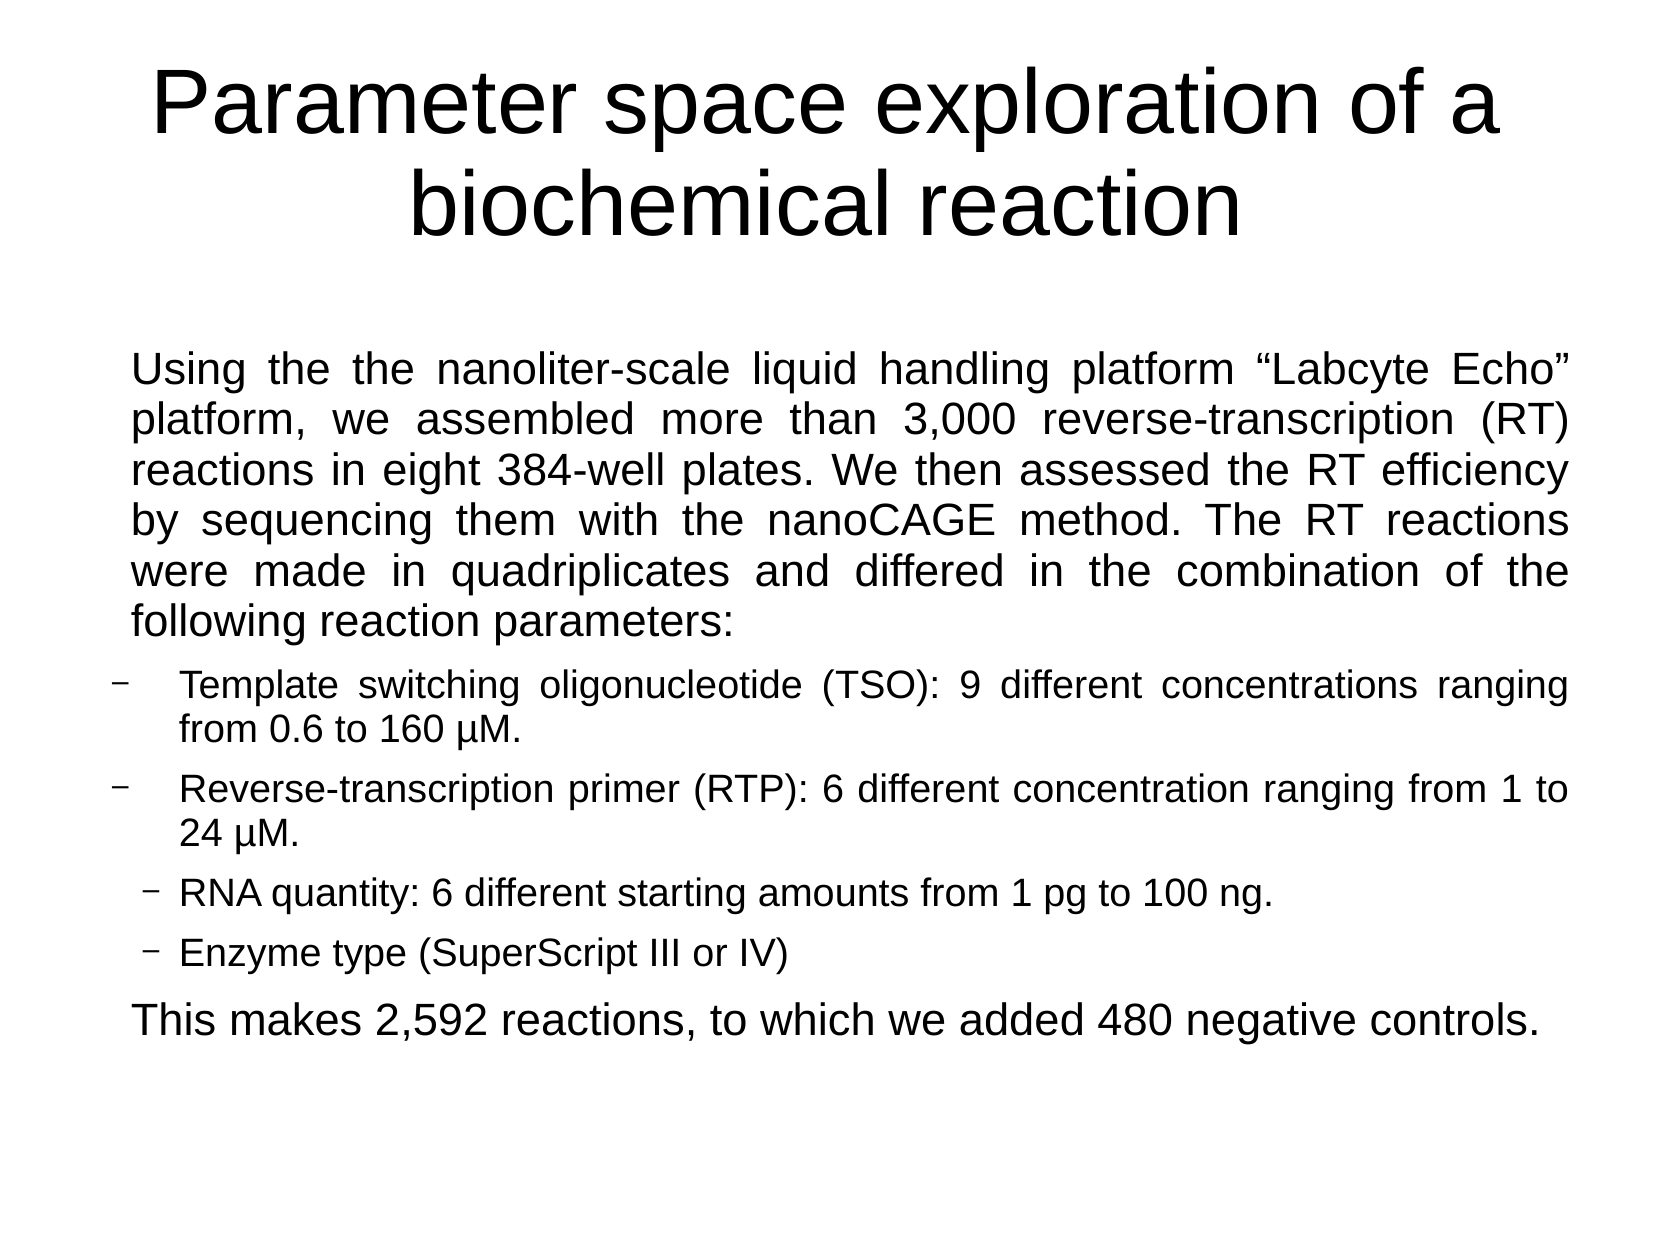

# Parameter space exploration of a biochemical reaction
Using the the nanoliter-scale liquid handling platform “Labcyte Echo” platform, we assembled more than 3,000 reverse-transcription (RT) reactions in eight 384-well plates. We then assessed the RT efficiency by sequencing them with the nanoCAGE method. The RT reactions were made in quadriplicates and differed in the combination of the following reaction parameters:
Template switching oligonucleotide (TSO): 9 different concentrations ranging from 0.6 to 160 µM.
Reverse-transcription primer (RTP): 6 different concentration ranging from 1 to 24 µM.
RNA quantity: 6 different starting amounts from 1 pg to 100 ng.
Enzyme type (SuperScript III or IV)
This makes 2,592 reactions, to which we added 480 negative controls.